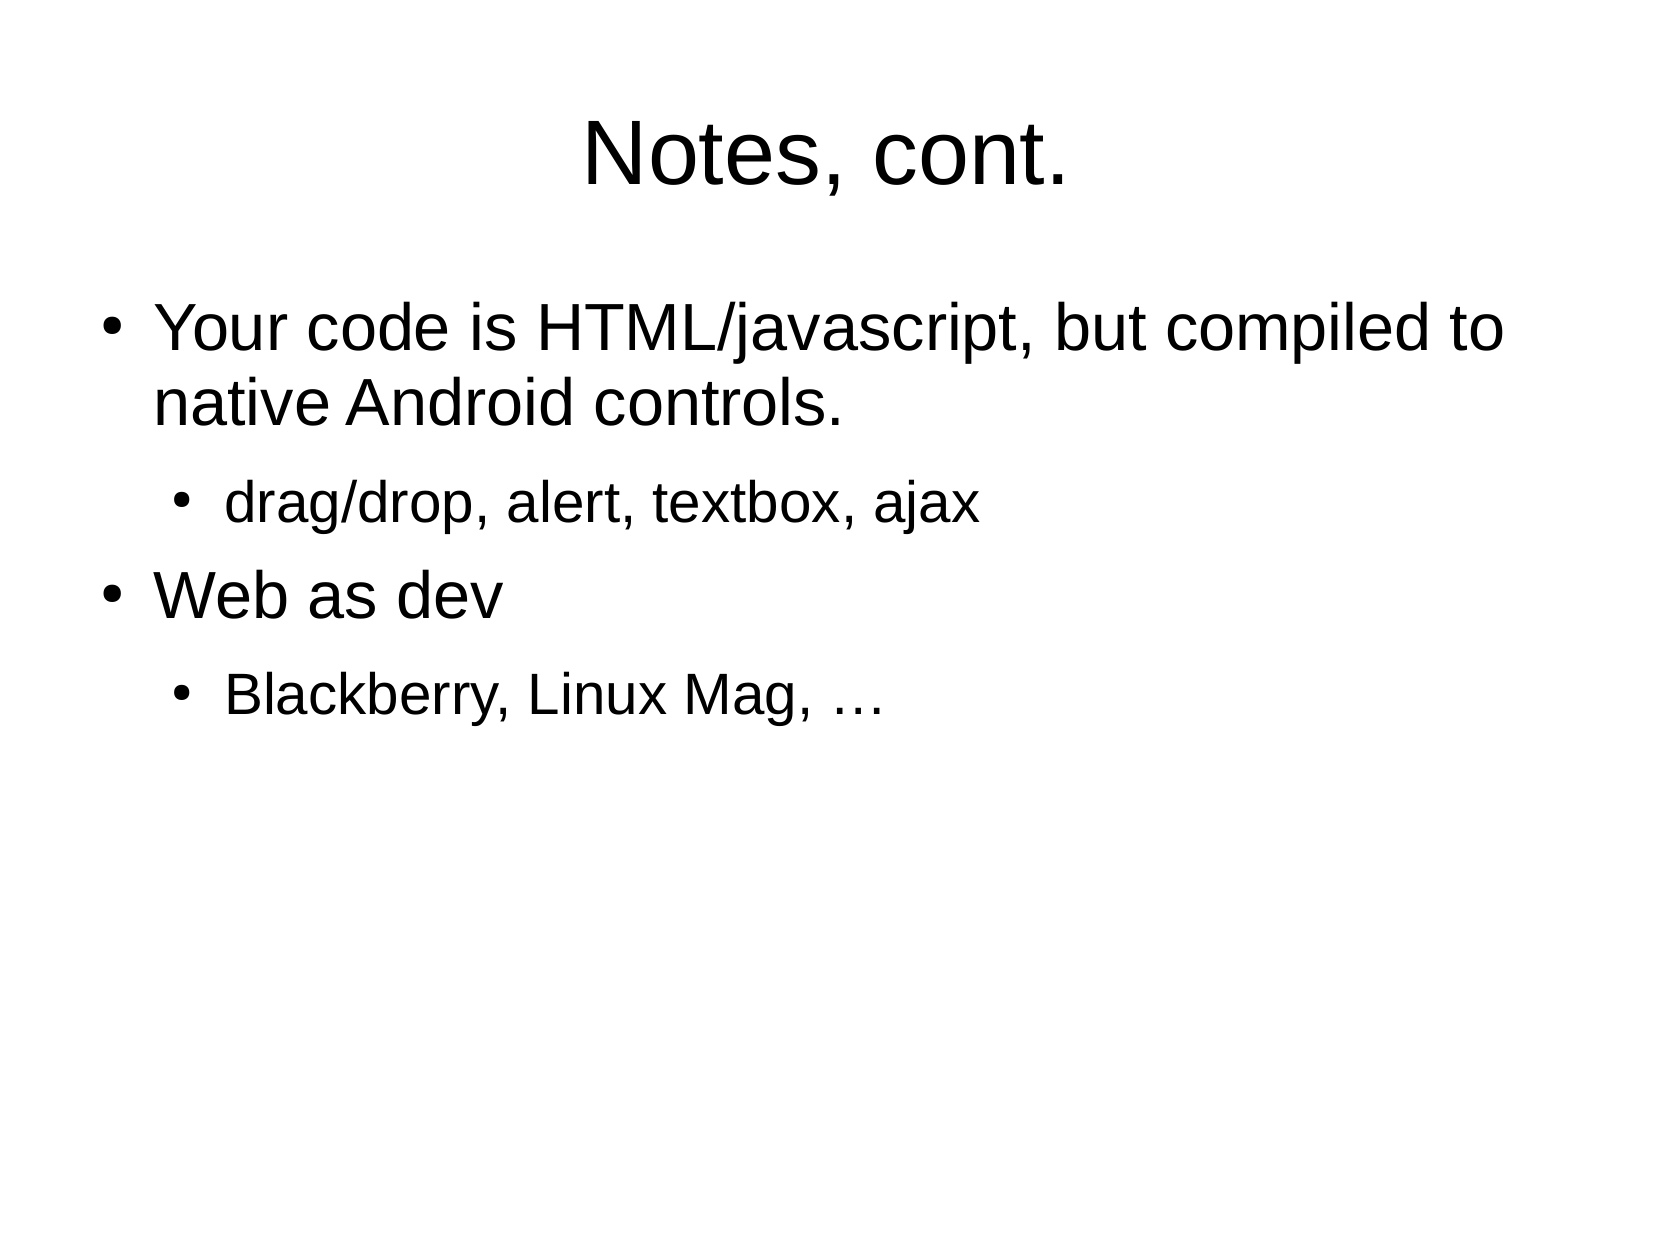

# Notes, cont.
Your code is HTML/javascript, but compiled to native Android controls.
drag/drop, alert, textbox, ajax
Web as dev
Blackberry, Linux Mag, …